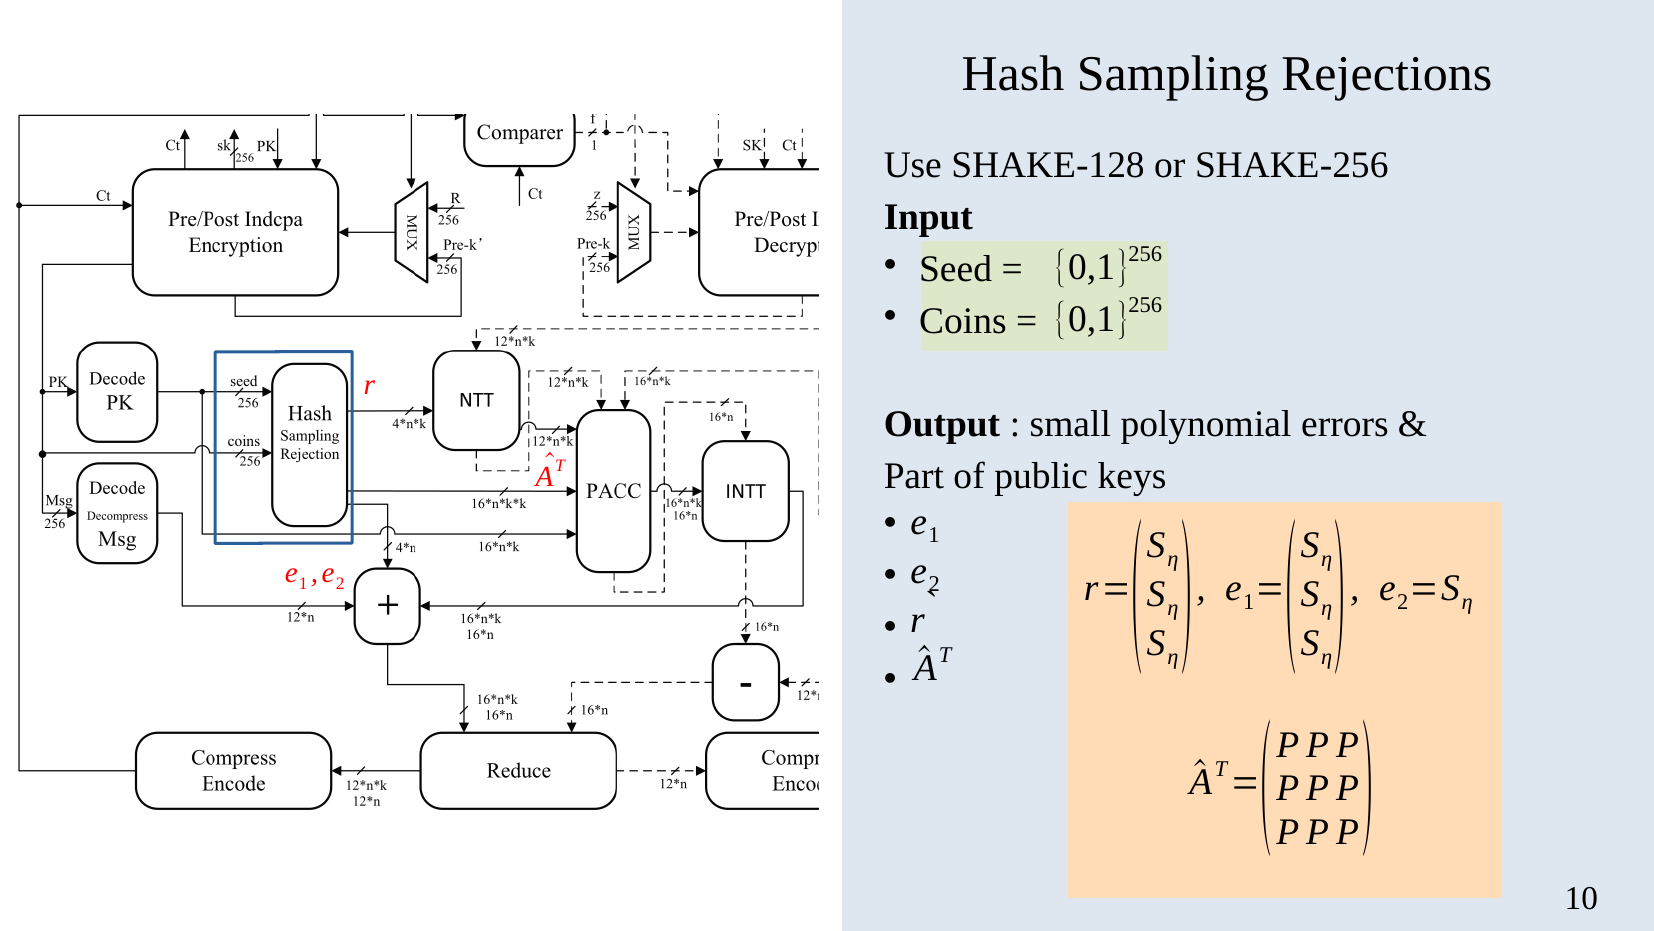

# Hash Sampling Rejections
Use SHAKE-128 or SHAKE-256
Input
Seed =
Coins =
Output : small polynomial errors &
Part of public keys
10